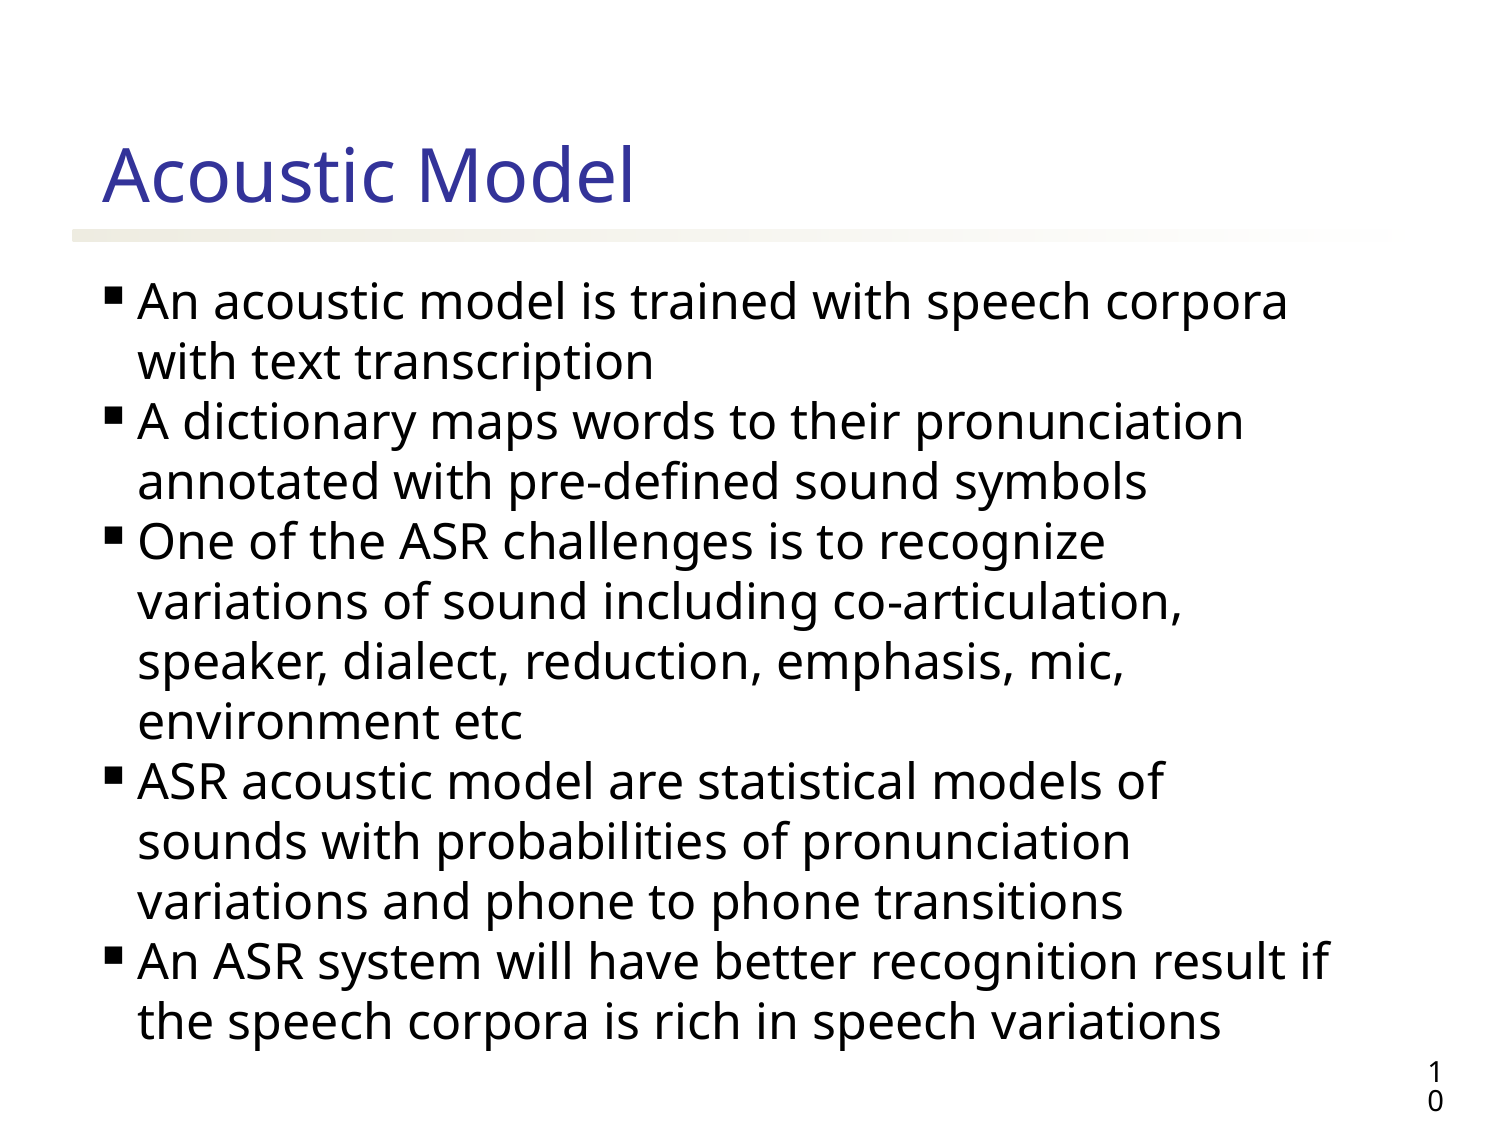

Acoustic Model
An acoustic model is trained with speech corpora with text transcription
A dictionary maps words to their pronunciation annotated with pre-defined sound symbols
One of the ASR challenges is to recognize variations of sound including co-articulation, speaker, dialect, reduction, emphasis, mic, environment etc
ASR acoustic model are statistical models of sounds with probabilities of pronunciation variations and phone to phone transitions
An ASR system will have better recognition result if the speech corpora is rich in speech variations